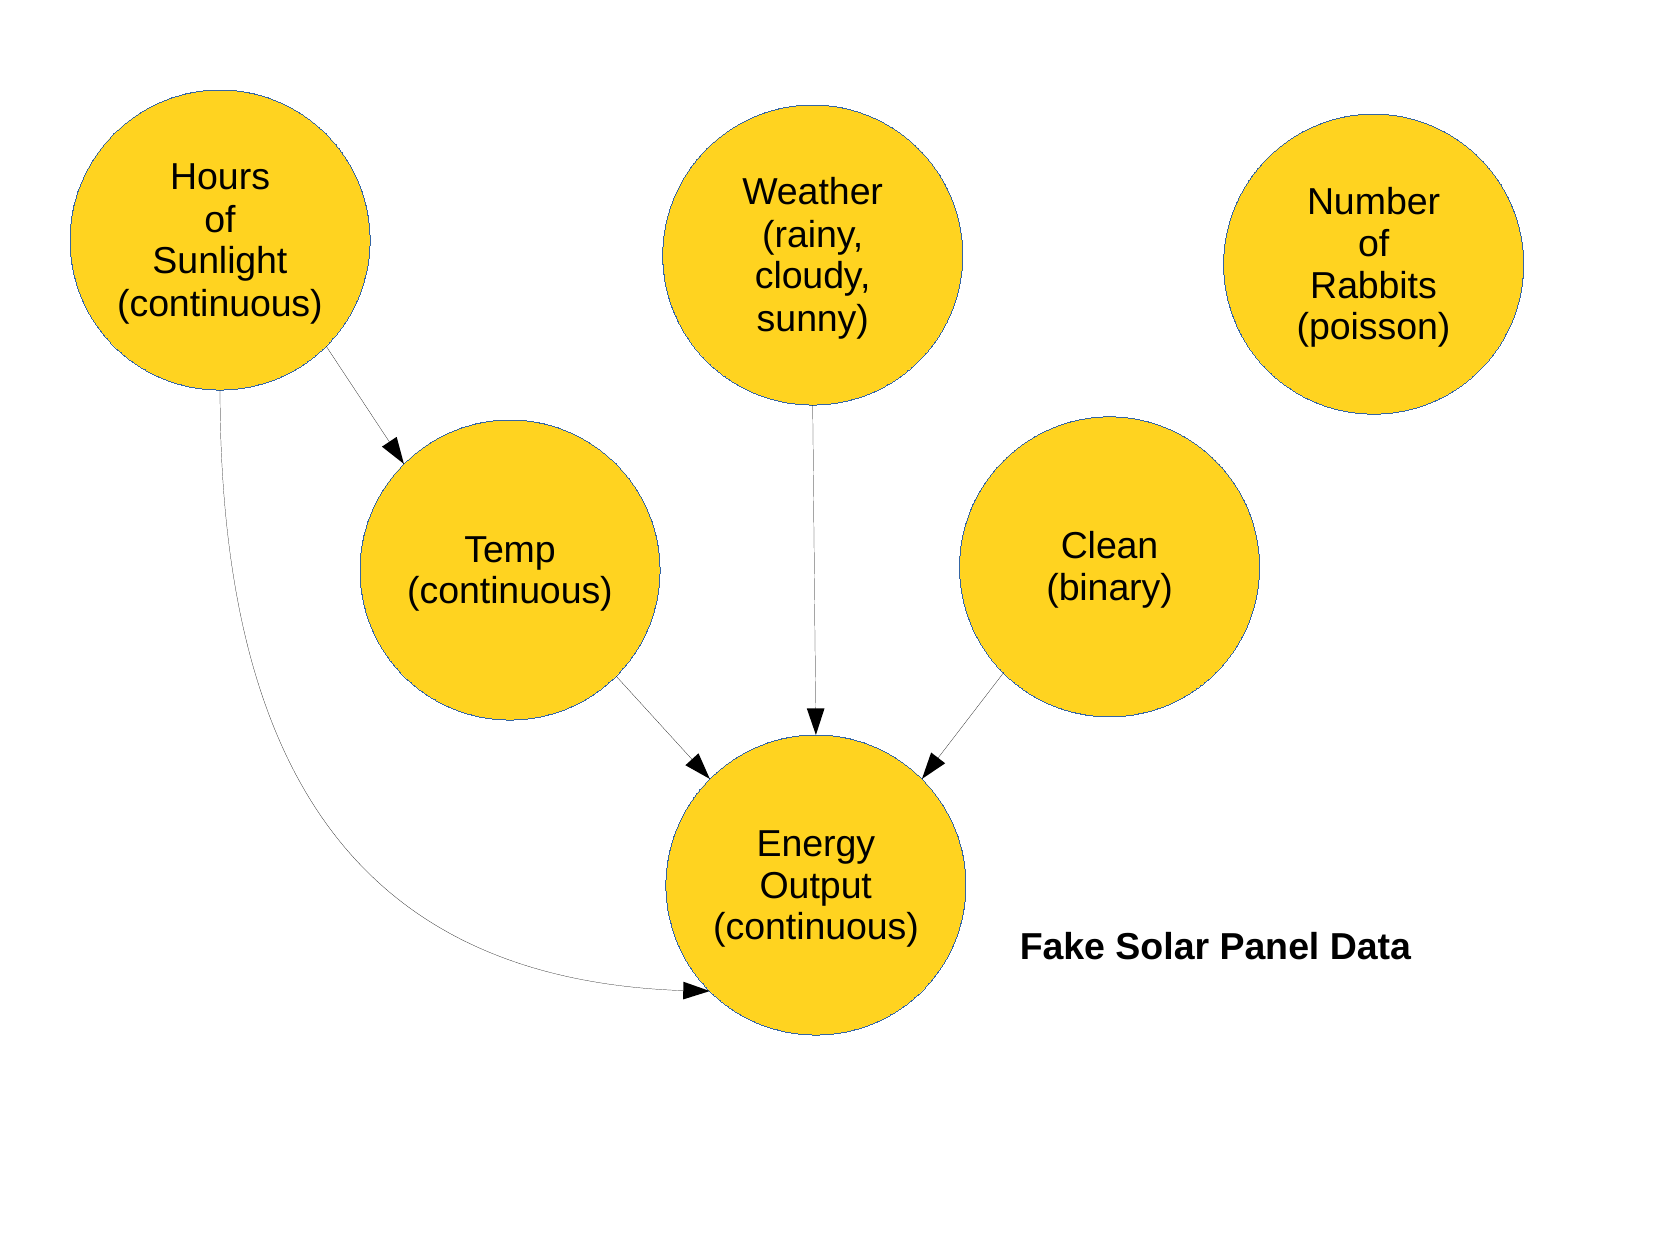

Hours
of
Sunlight
(continuous)
Weather
(rainy,
cloudy,
sunny)
Number
of
Rabbits
(poisson)
Clean
(binary)
Temp
(continuous)
Energy
Output
(continuous)
Fake Solar Panel Data